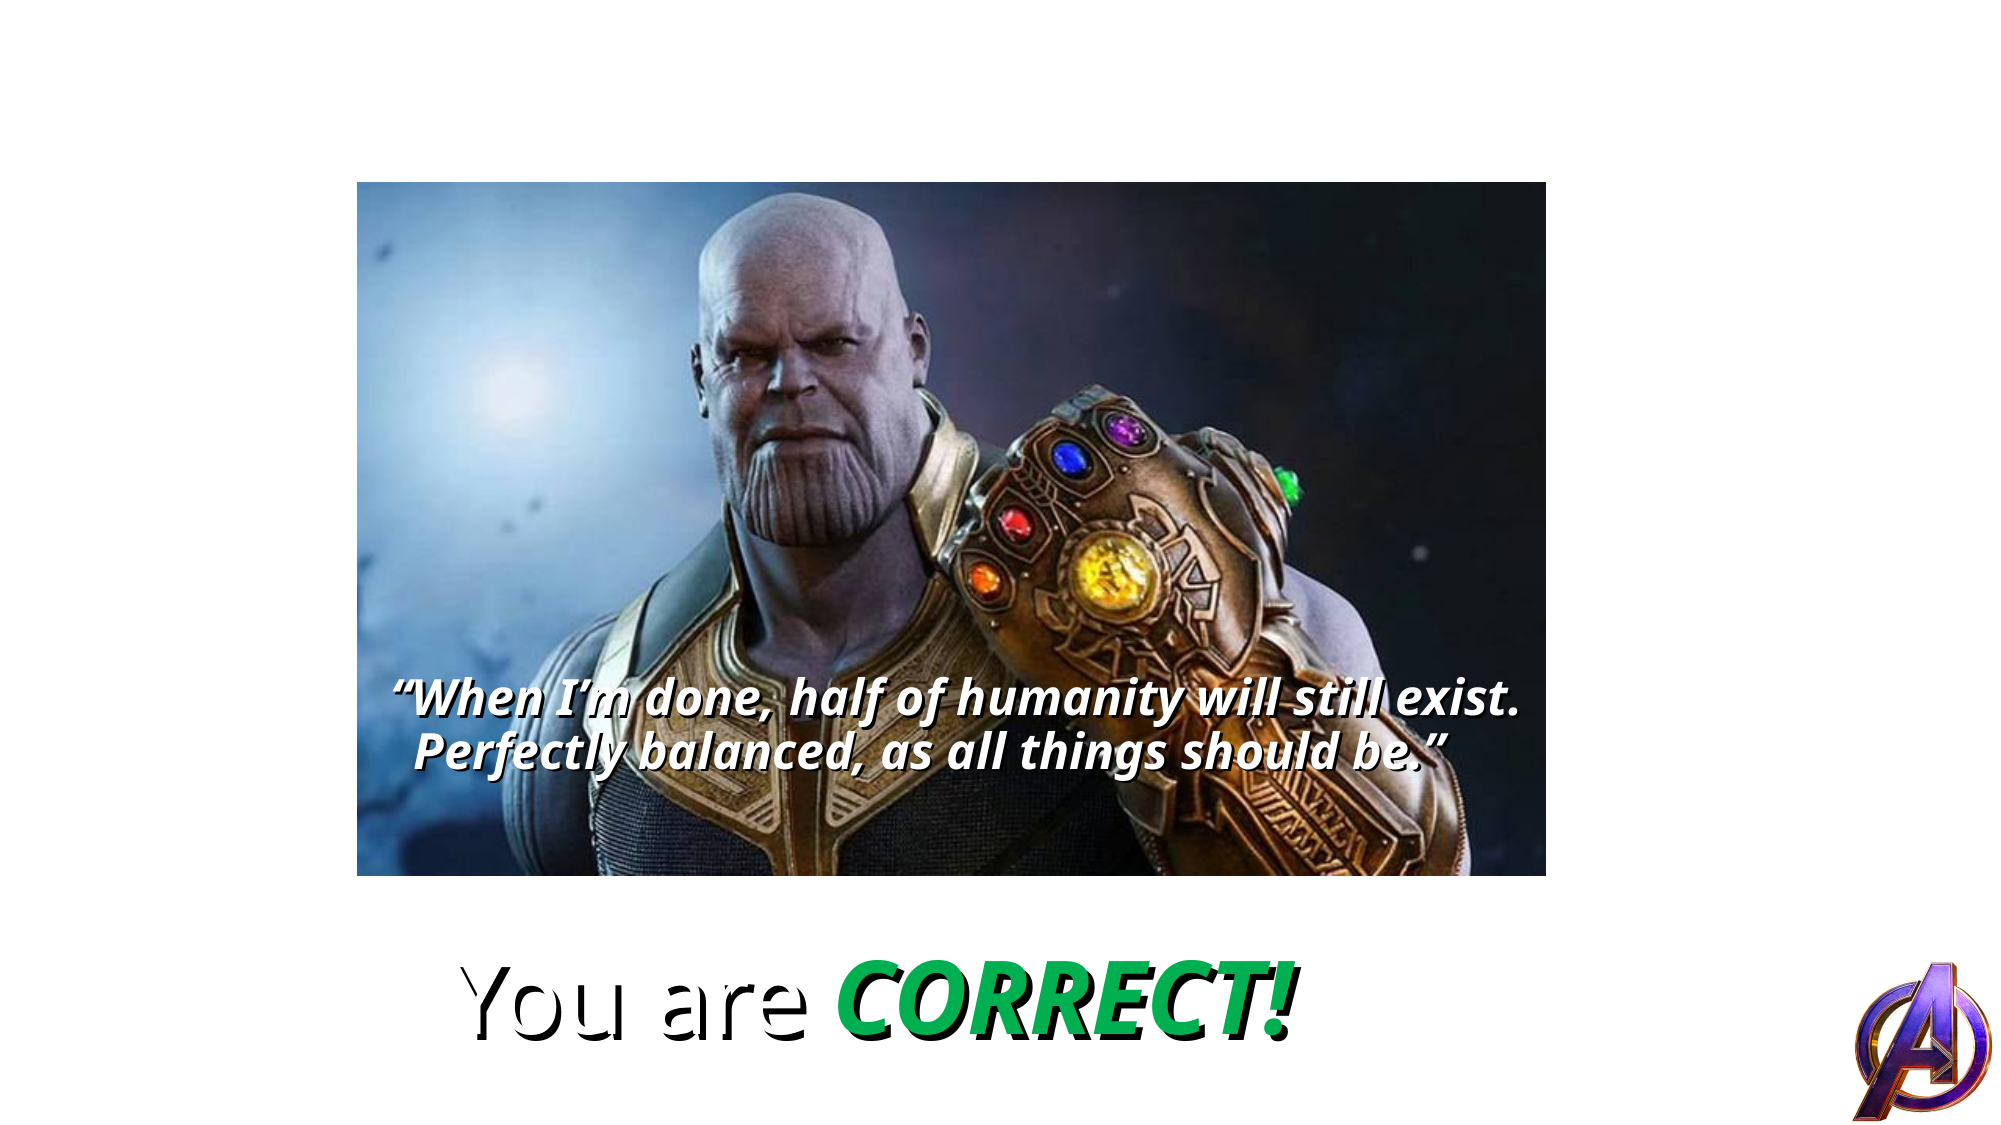

“When I’m done,
half of humanity will still exist.
Perfectly balanced,
as all things should be.”
# You are CORRECT!